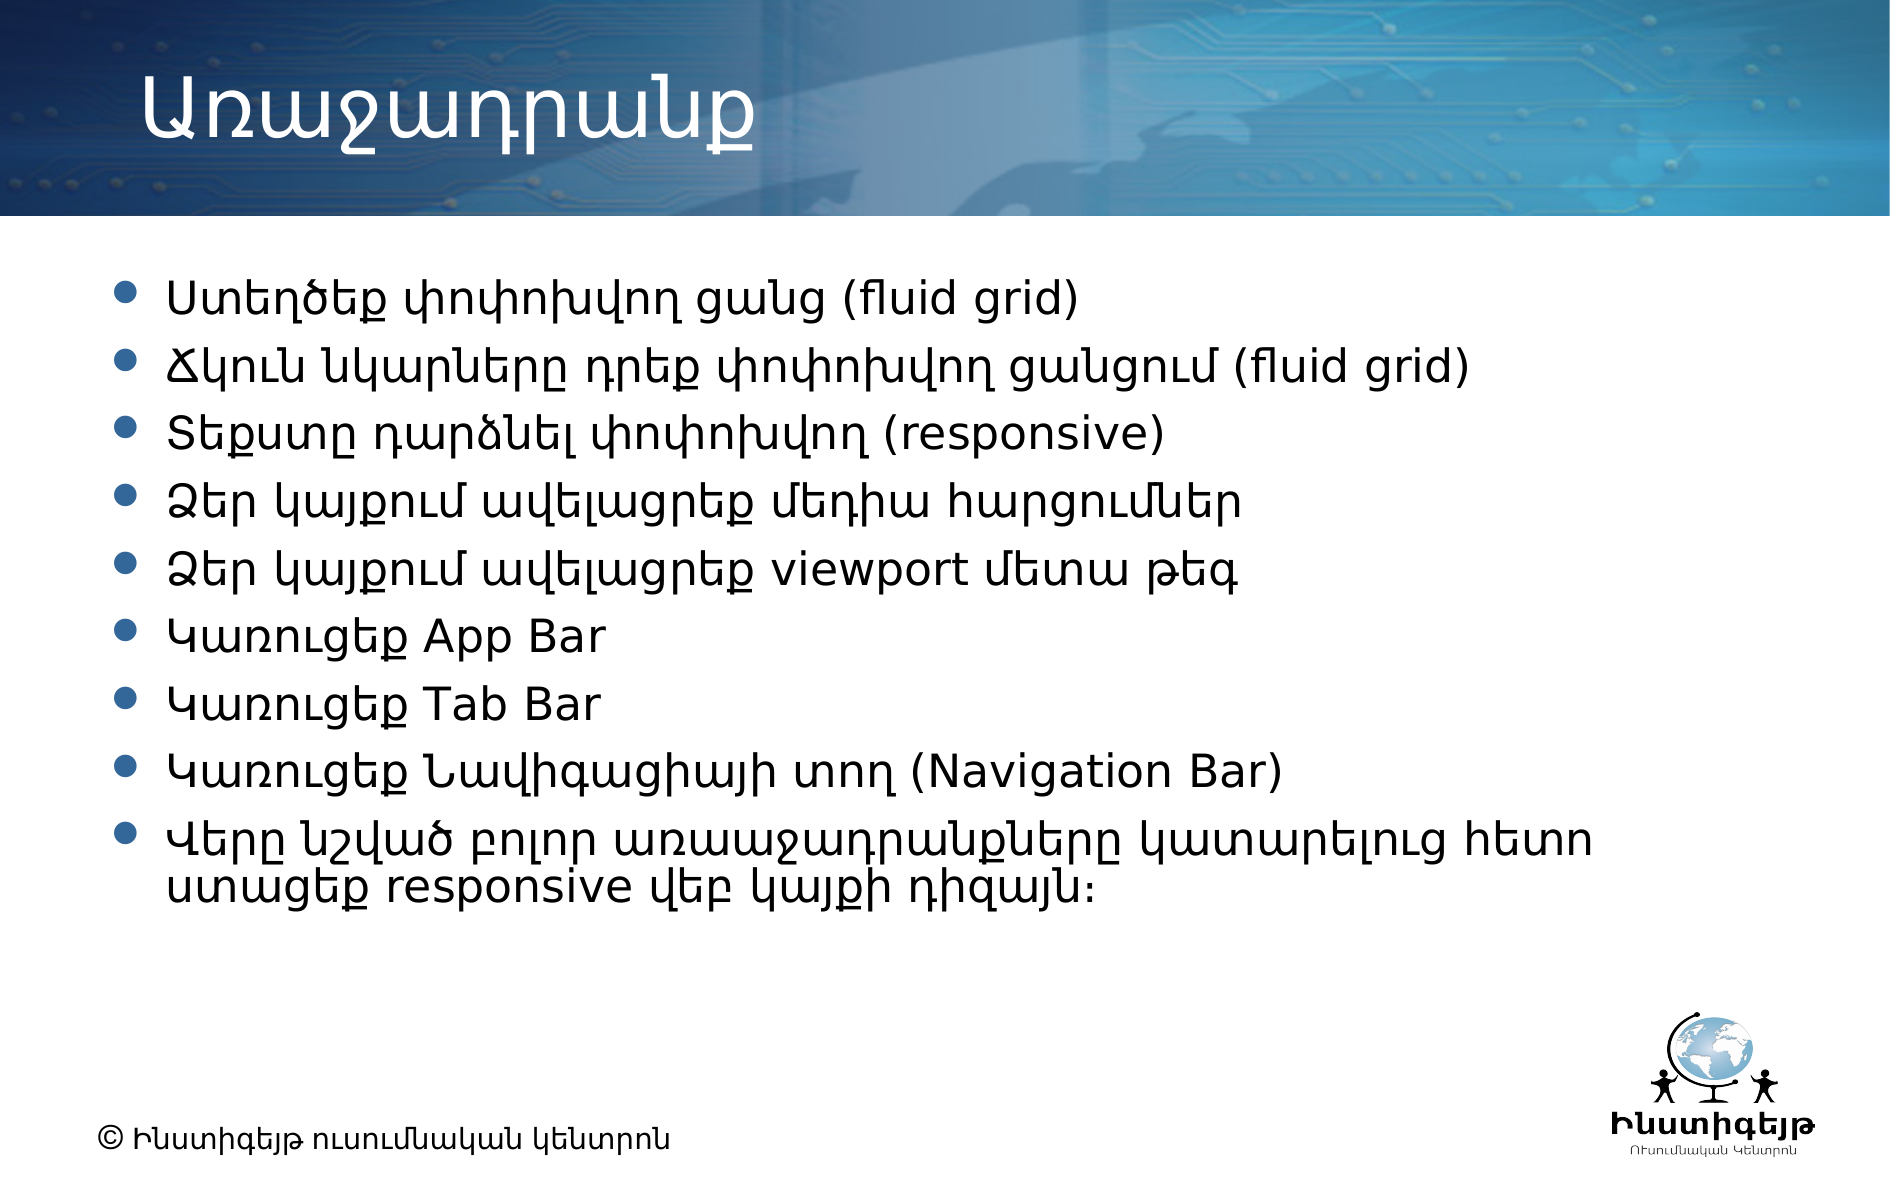

Առաջադրանք
# Ստեղծեք փոփոխվող ցանց (fluid grid)
Ճկուն նկարները դրեք փոփոխվող ցանցում (fluid grid)
Տեքստը դարձնել փոփոխվող (responsive)
Ձեր կայքում ավելացրեք մեդիա հարցումներ
Ձեր կայքում ավելացրեք viewport մետա թեգ
Կառուցեք App Bar
Կառուցեք Tab Bar
Կառուցեք Նավիգացիայի տող (Navigation Bar)
Վերը նշված բոլոր առաաջադրանքները կատարելուց հետո ստացեք responsive վեբ կայքի դիզայն։